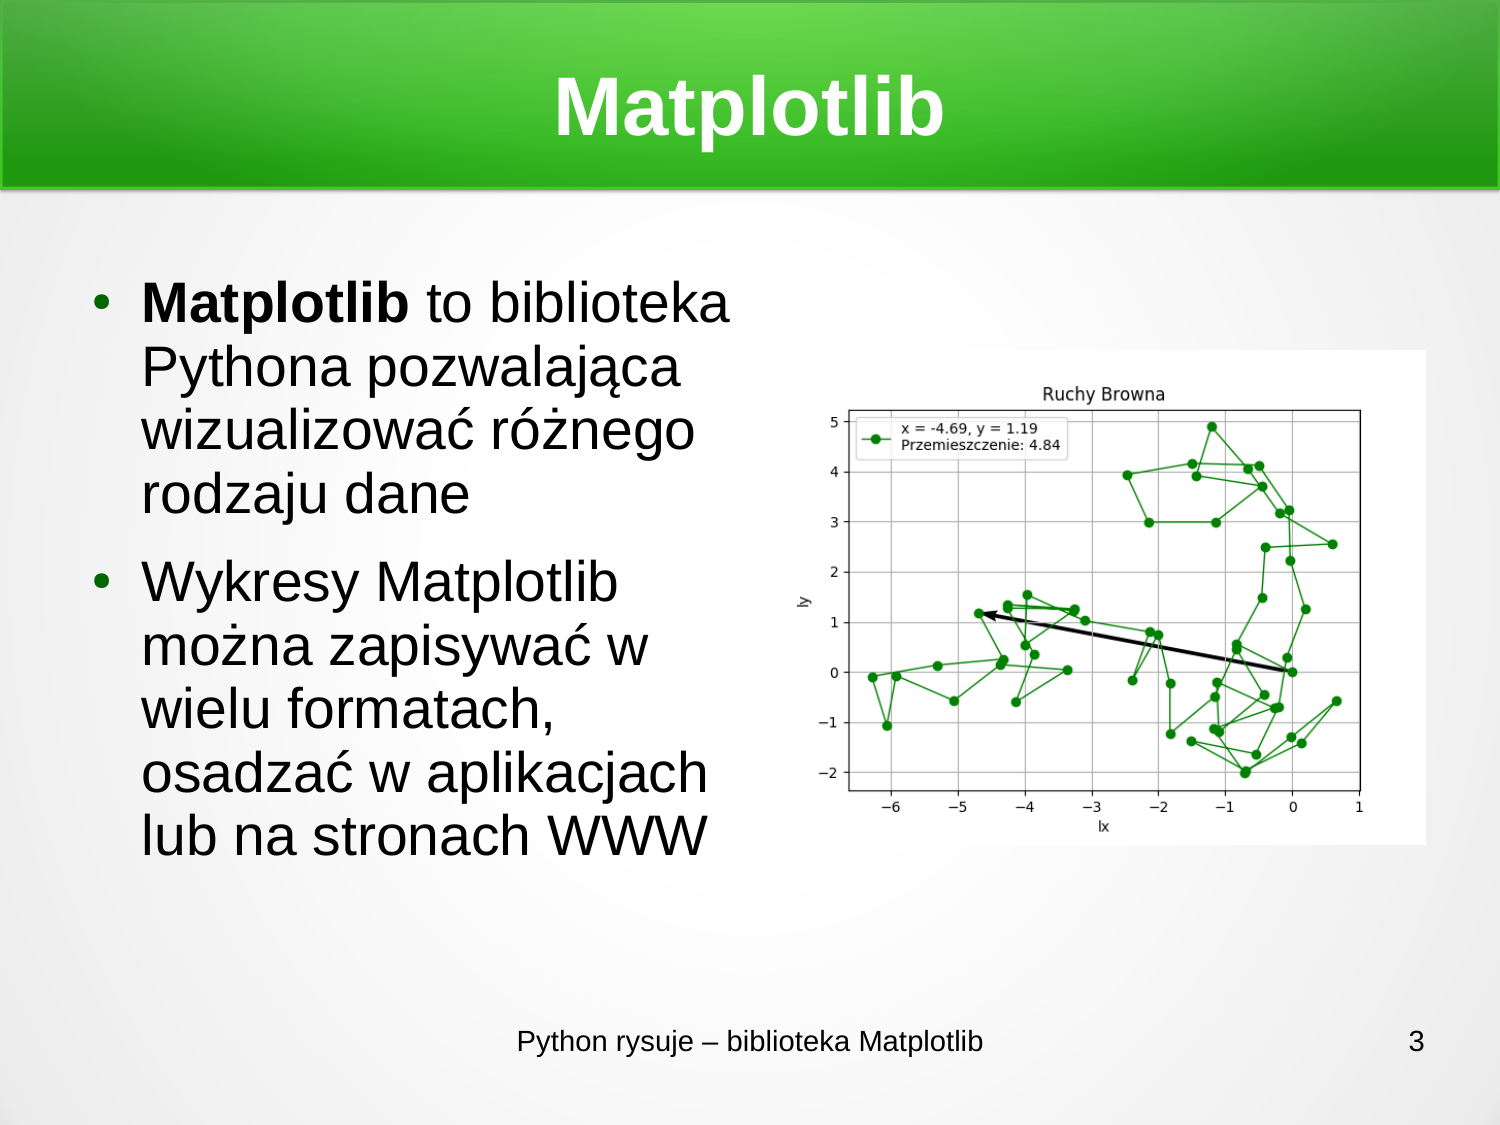

# Matplotlib
Matplotlib to biblioteka Pythona pozwalająca wizualizować różnego rodzaju dane
Wykresy Matplotlib można zapisywać w wielu formatach, osadzać w aplikacjach lub na stronach WWW
Python rysuje – biblioteka Matplotlib
3